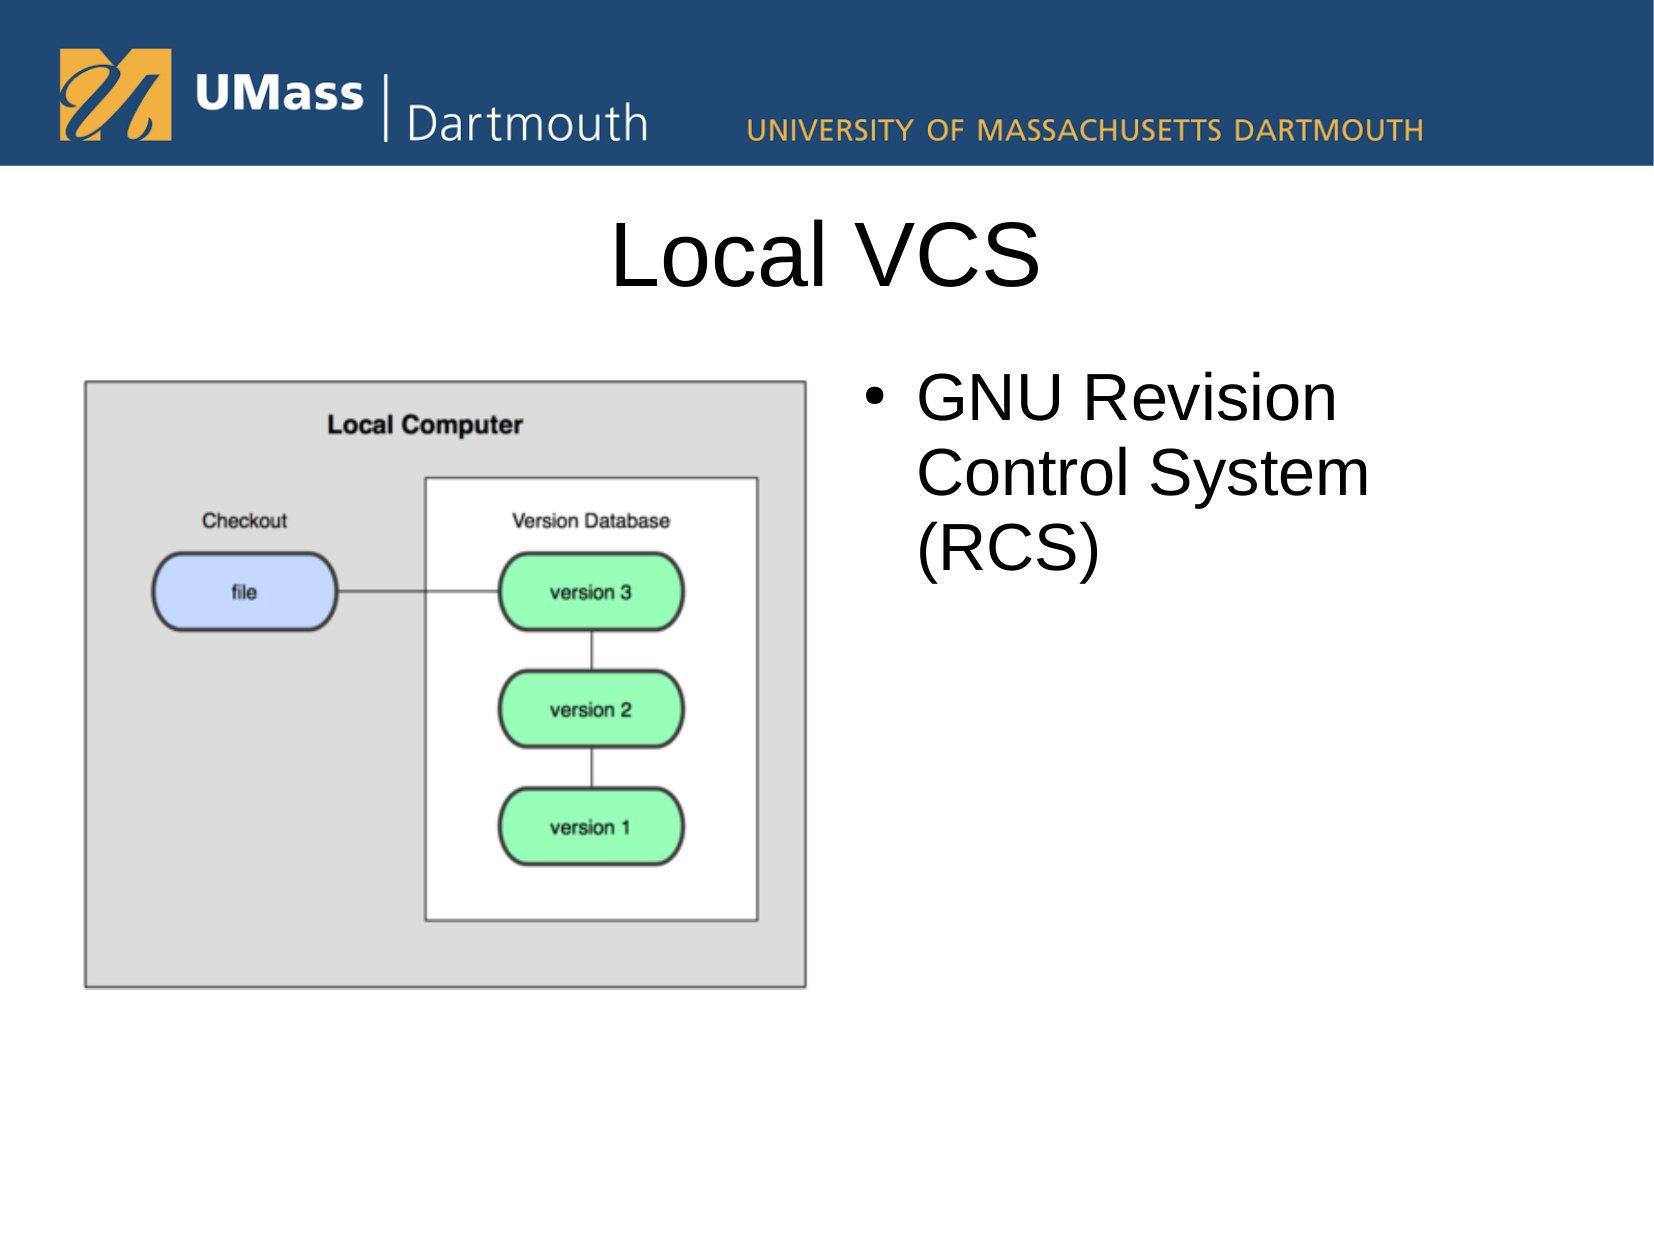

# Local VCS
GNU Revision Control System (RCS)